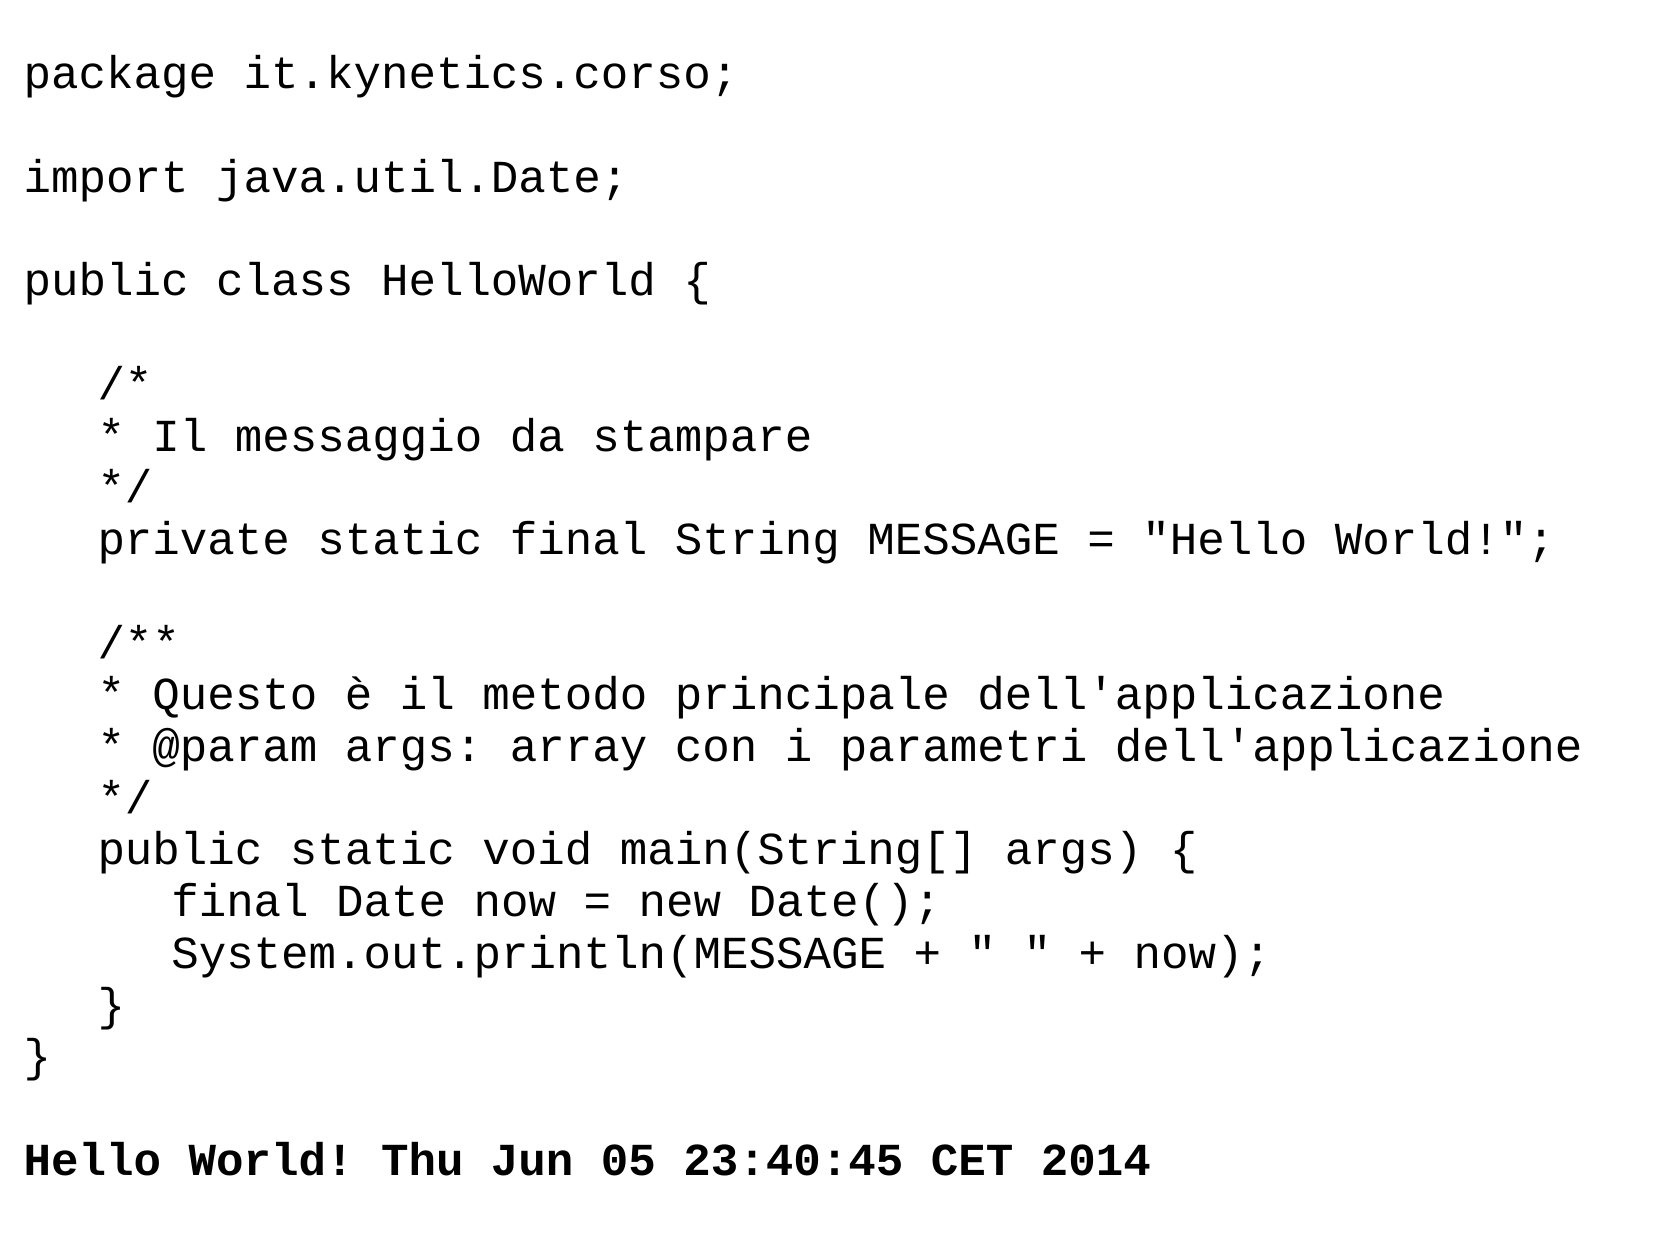

# package it.kynetics.corso;
import java.util.Date;
public class HelloWorld {
	/*
	* Il messaggio da stampare
	*/
	private static final String MESSAGE = "Hello World!";
	/**
	* Questo è il metodo principale dell'applicazione
	* @param args: array con i parametri dell'applicazione
	*/
	public static void main(String[] args) {
		final Date now = new Date();
		System.out.println(MESSAGE + " " + now);
	}
}
Hello World! Thu Jun 05 23:40:45 CET 2014